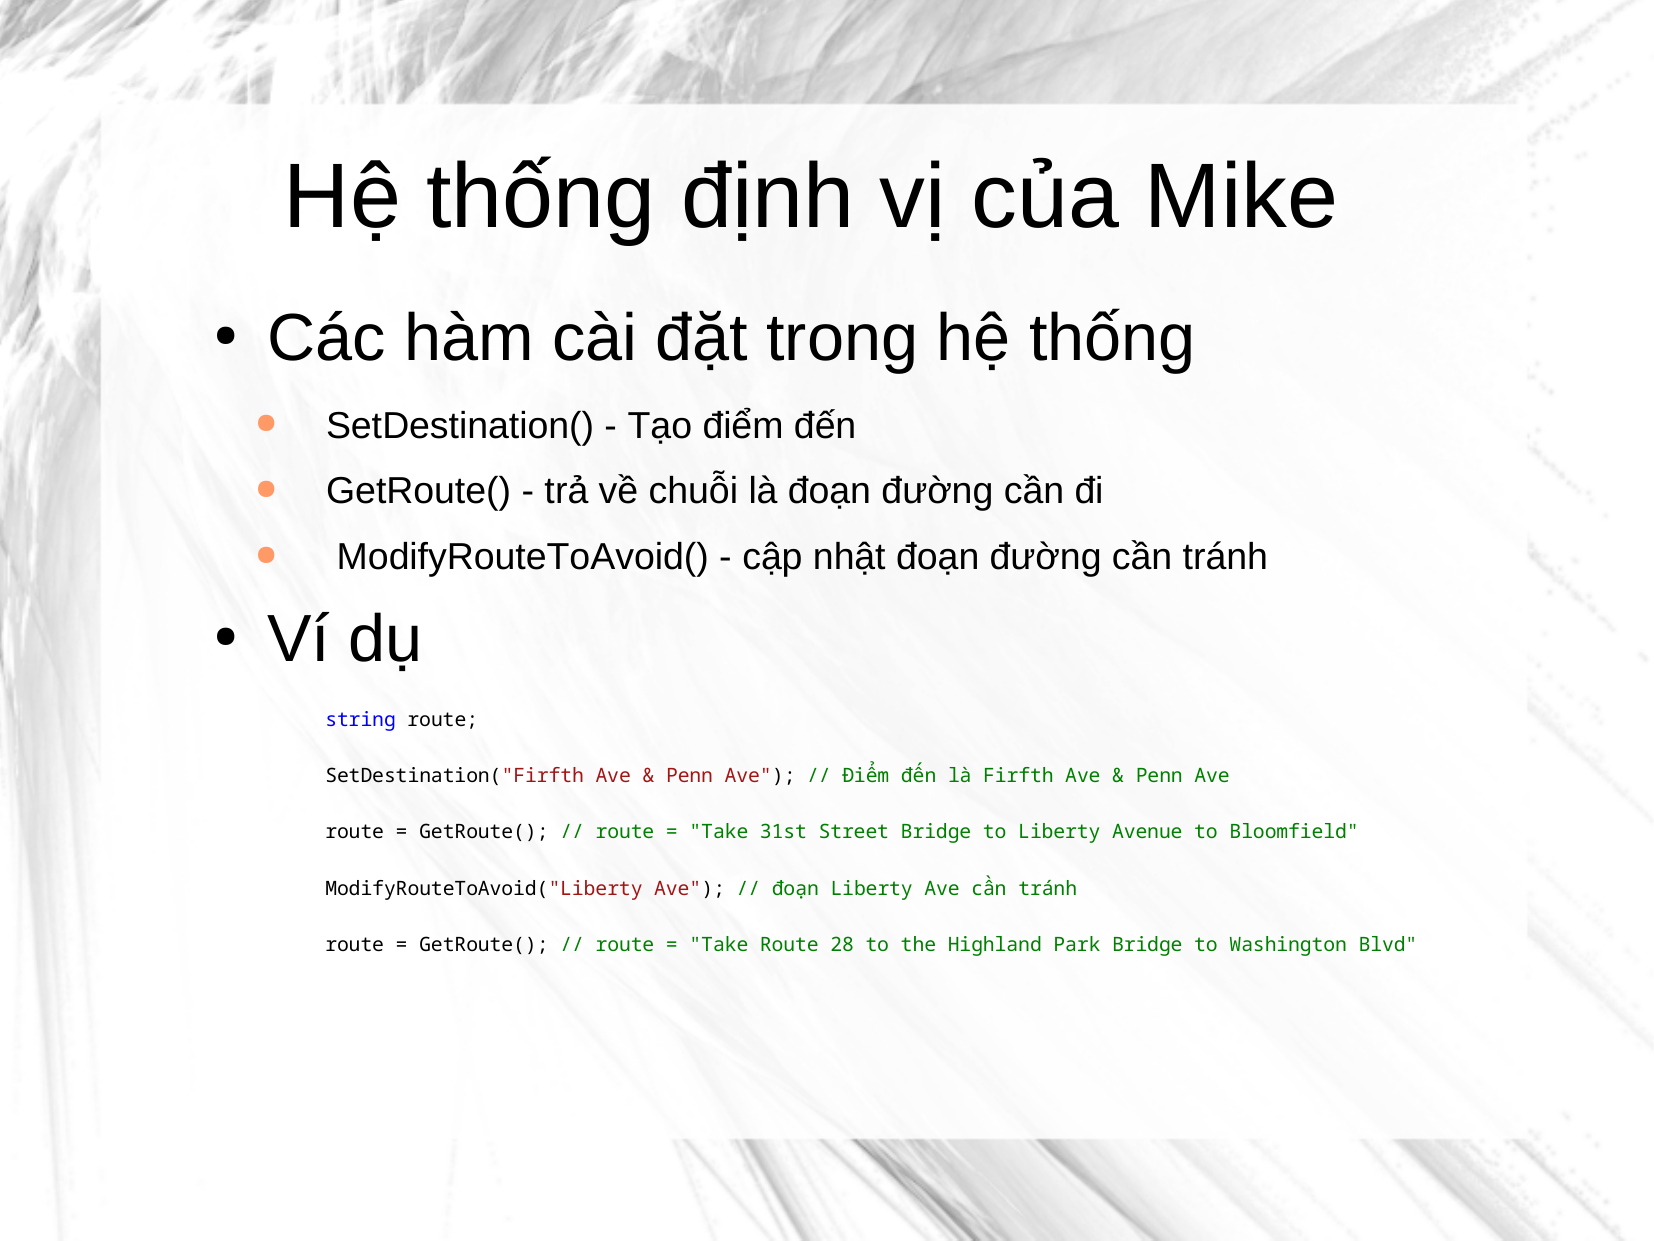

# Hệ thống định vị của Mike
Các hàm cài đặt trong hệ thống
SetDestination() - Tạo điểm đến
GetRoute() - trả về chuỗi là đoạn đường cần đi
 ModifyRouteToAvoid() - cập nhật đoạn đường cần tránh
Ví dụ
 string route;
 SetDestination("Firfth Ave & Penn Ave"); // Điểm đến là Firfth Ave & Penn Ave
 route = GetRoute(); // route = "Take 31st Street Bridge to Liberty Avenue to Bloomfield"
 ModifyRouteToAvoid("Liberty Ave"); // đoạn Liberty Ave cần tránh
 route = GetRoute(); // route = "Take Route 28 to the Highland Park Bridge to Washington Blvd"